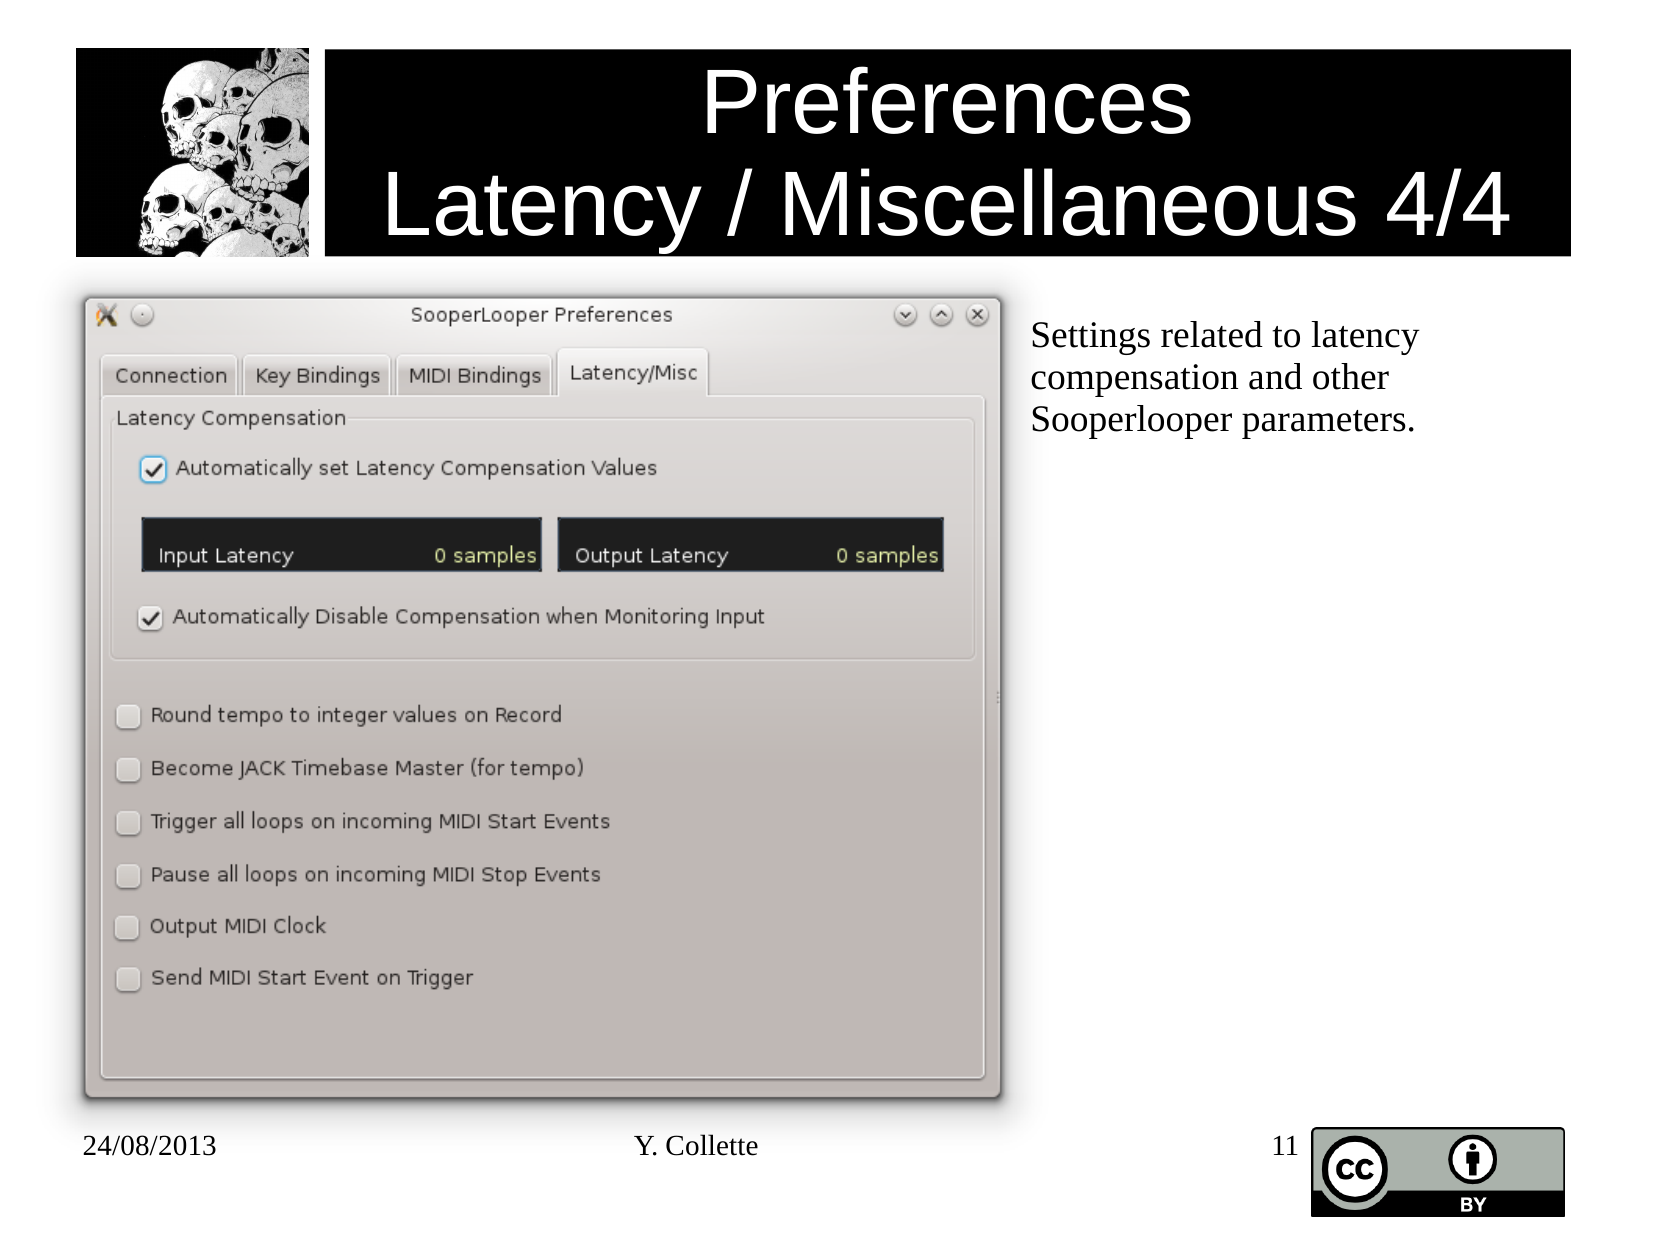

# Preferences
Latency / Miscellaneous 4/4
Settings related to latency compensation and other Sooperlooper parameters.
Y. Collette
11